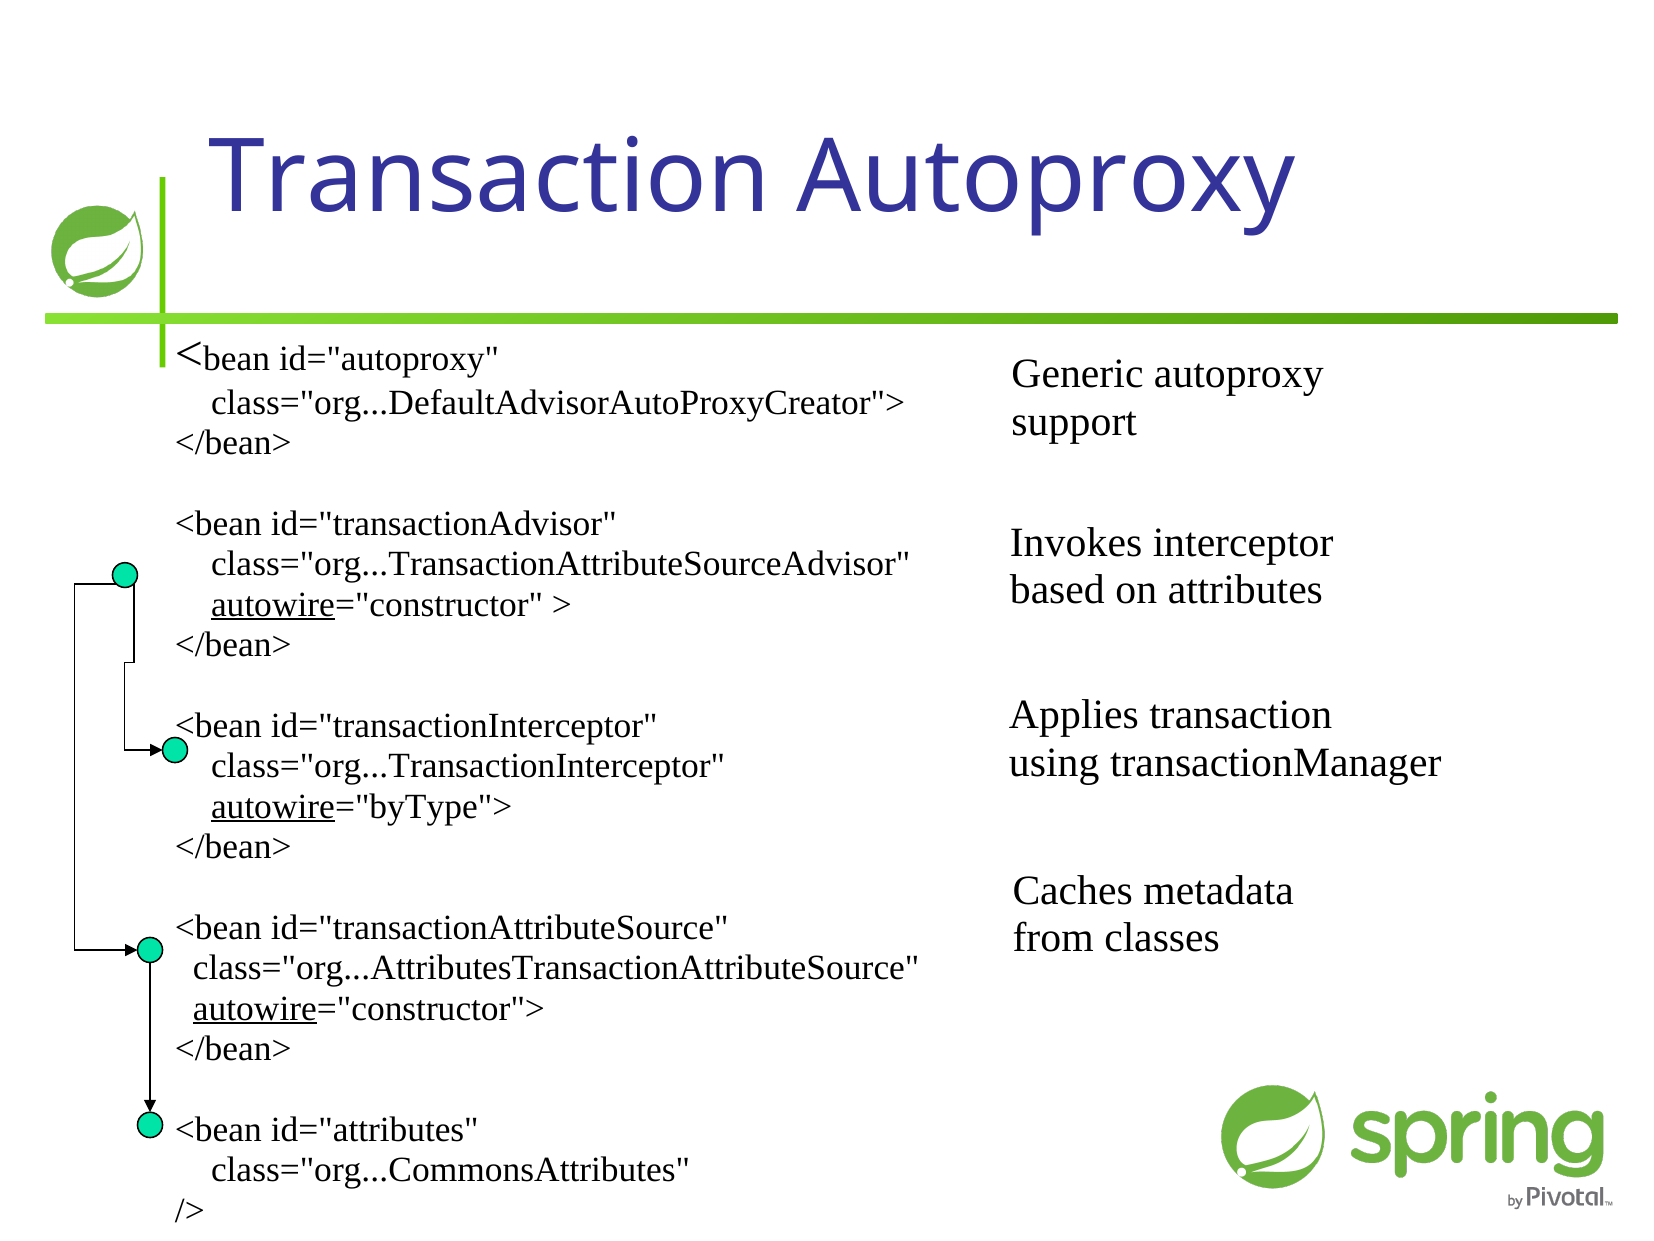

# Transaction Autoproxy
<bean id="autoproxy"
 class="org...DefaultAdvisorAutoProxyCreator">
</bean>
<bean id="transactionAdvisor"
 class="org...TransactionAttributeSourceAdvisor"
 autowire="constructor" >
</bean>
<bean id="transactionInterceptor"
 class="org...TransactionInterceptor"
 autowire="byType">
</bean>
<bean id="transactionAttributeSource"
 class="org...AttributesTransactionAttributeSource"
 autowire="constructor">
</bean>
<bean id="attributes"
 class="org...CommonsAttributes"
/>
Generic autoproxy
support
Invokes interceptor
based on attributes
Applies transaction
using transactionManager
Caches metadata
from classes